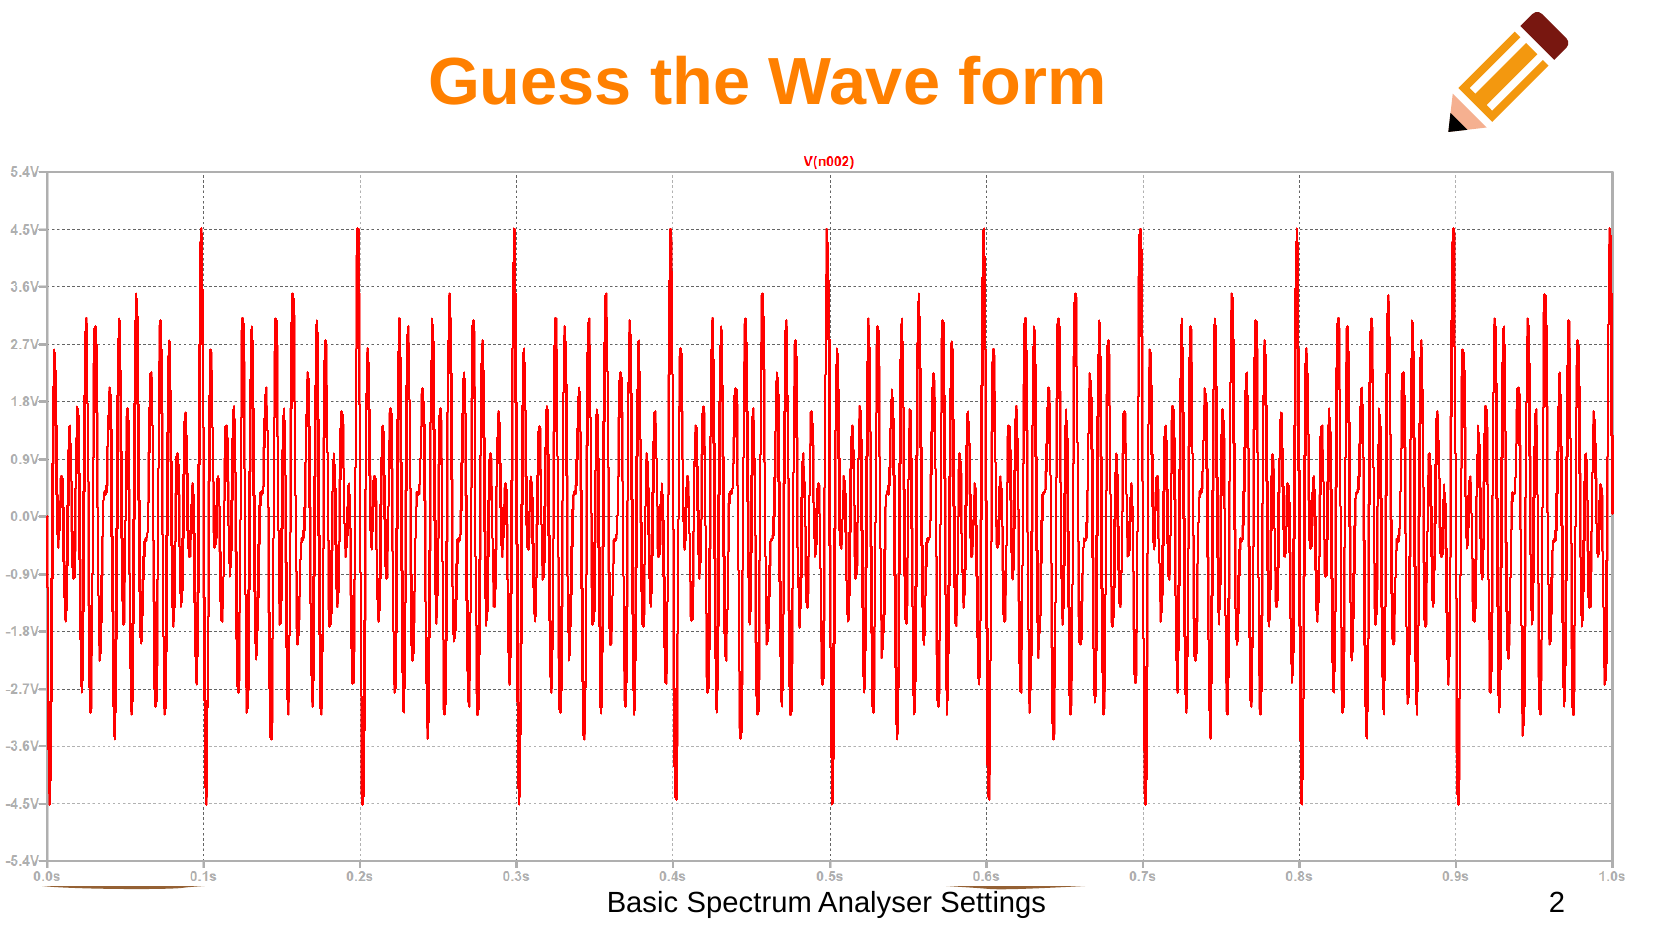

# Guess the Wave form
Basic Spectrum Analyser Settings
2